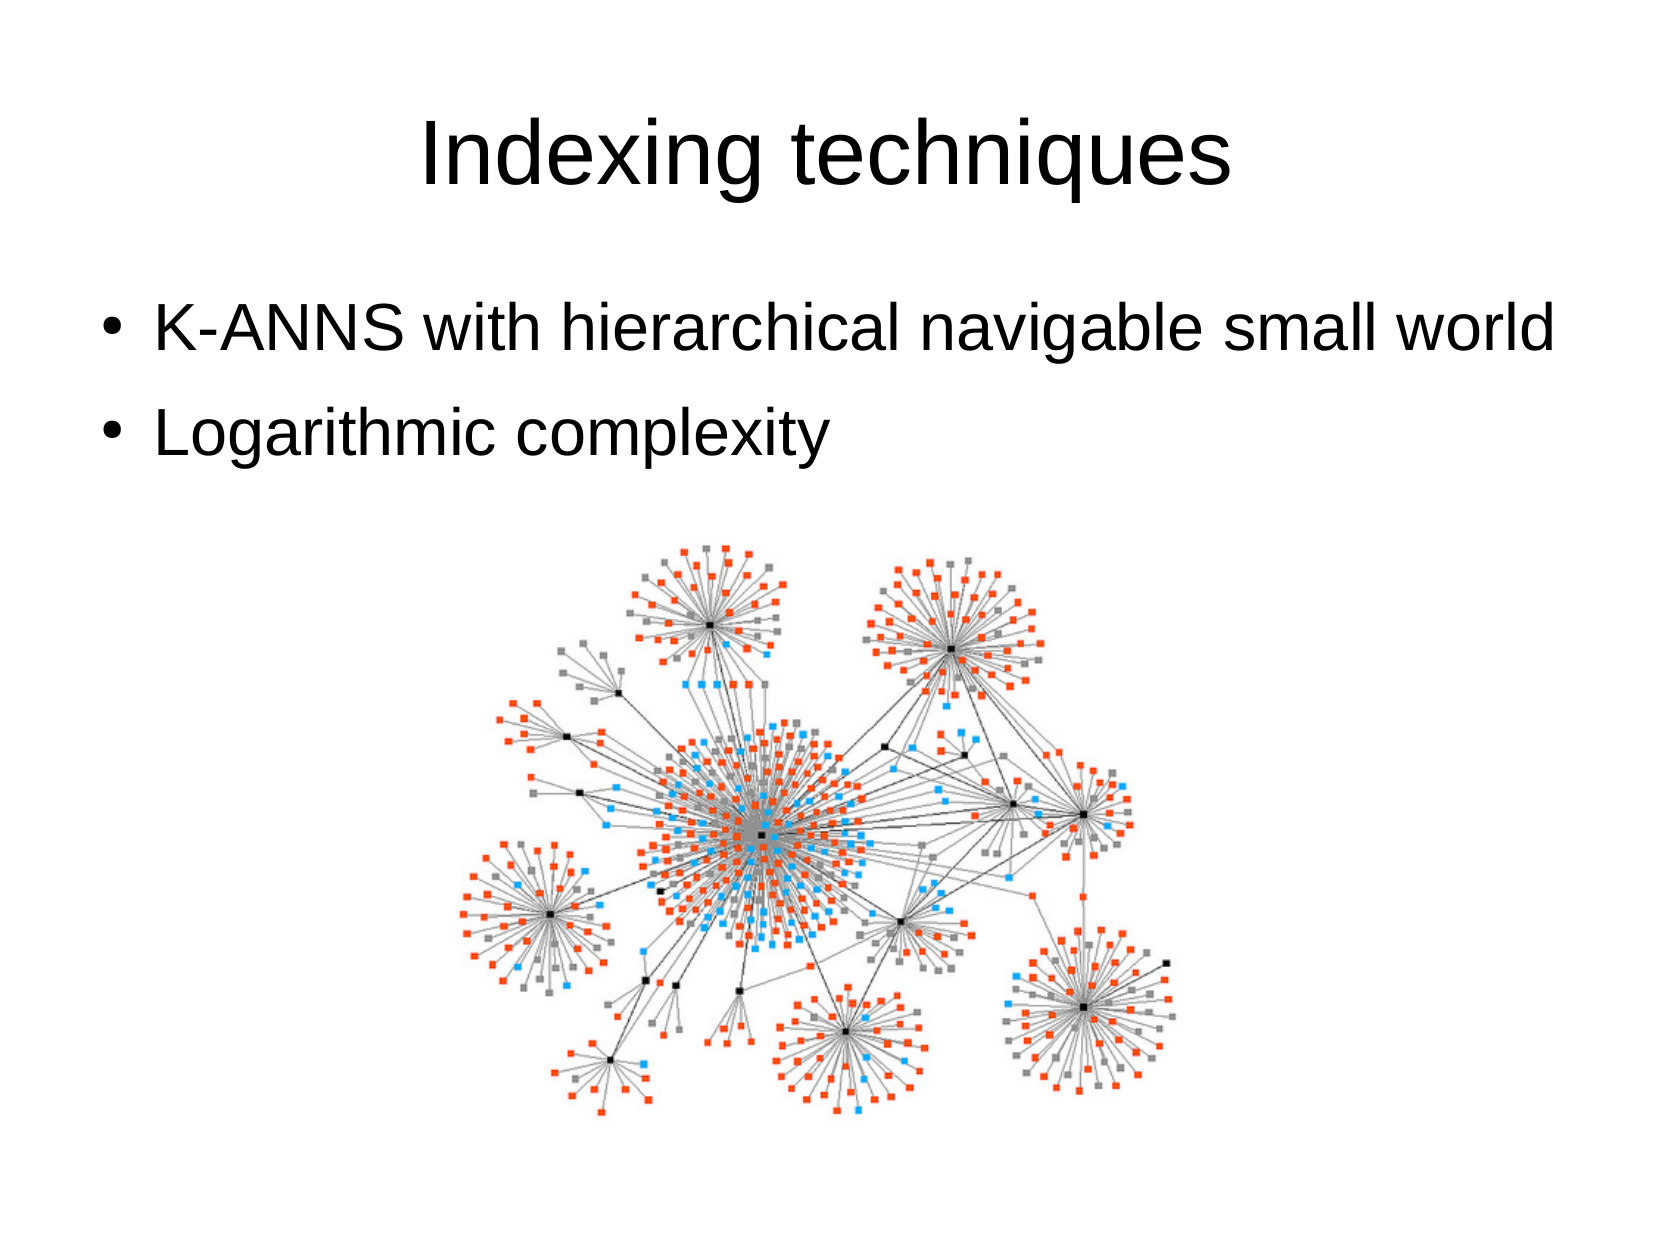

# Indexing techniques
K-ANNS with hierarchical navigable small world
Logarithmic complexity